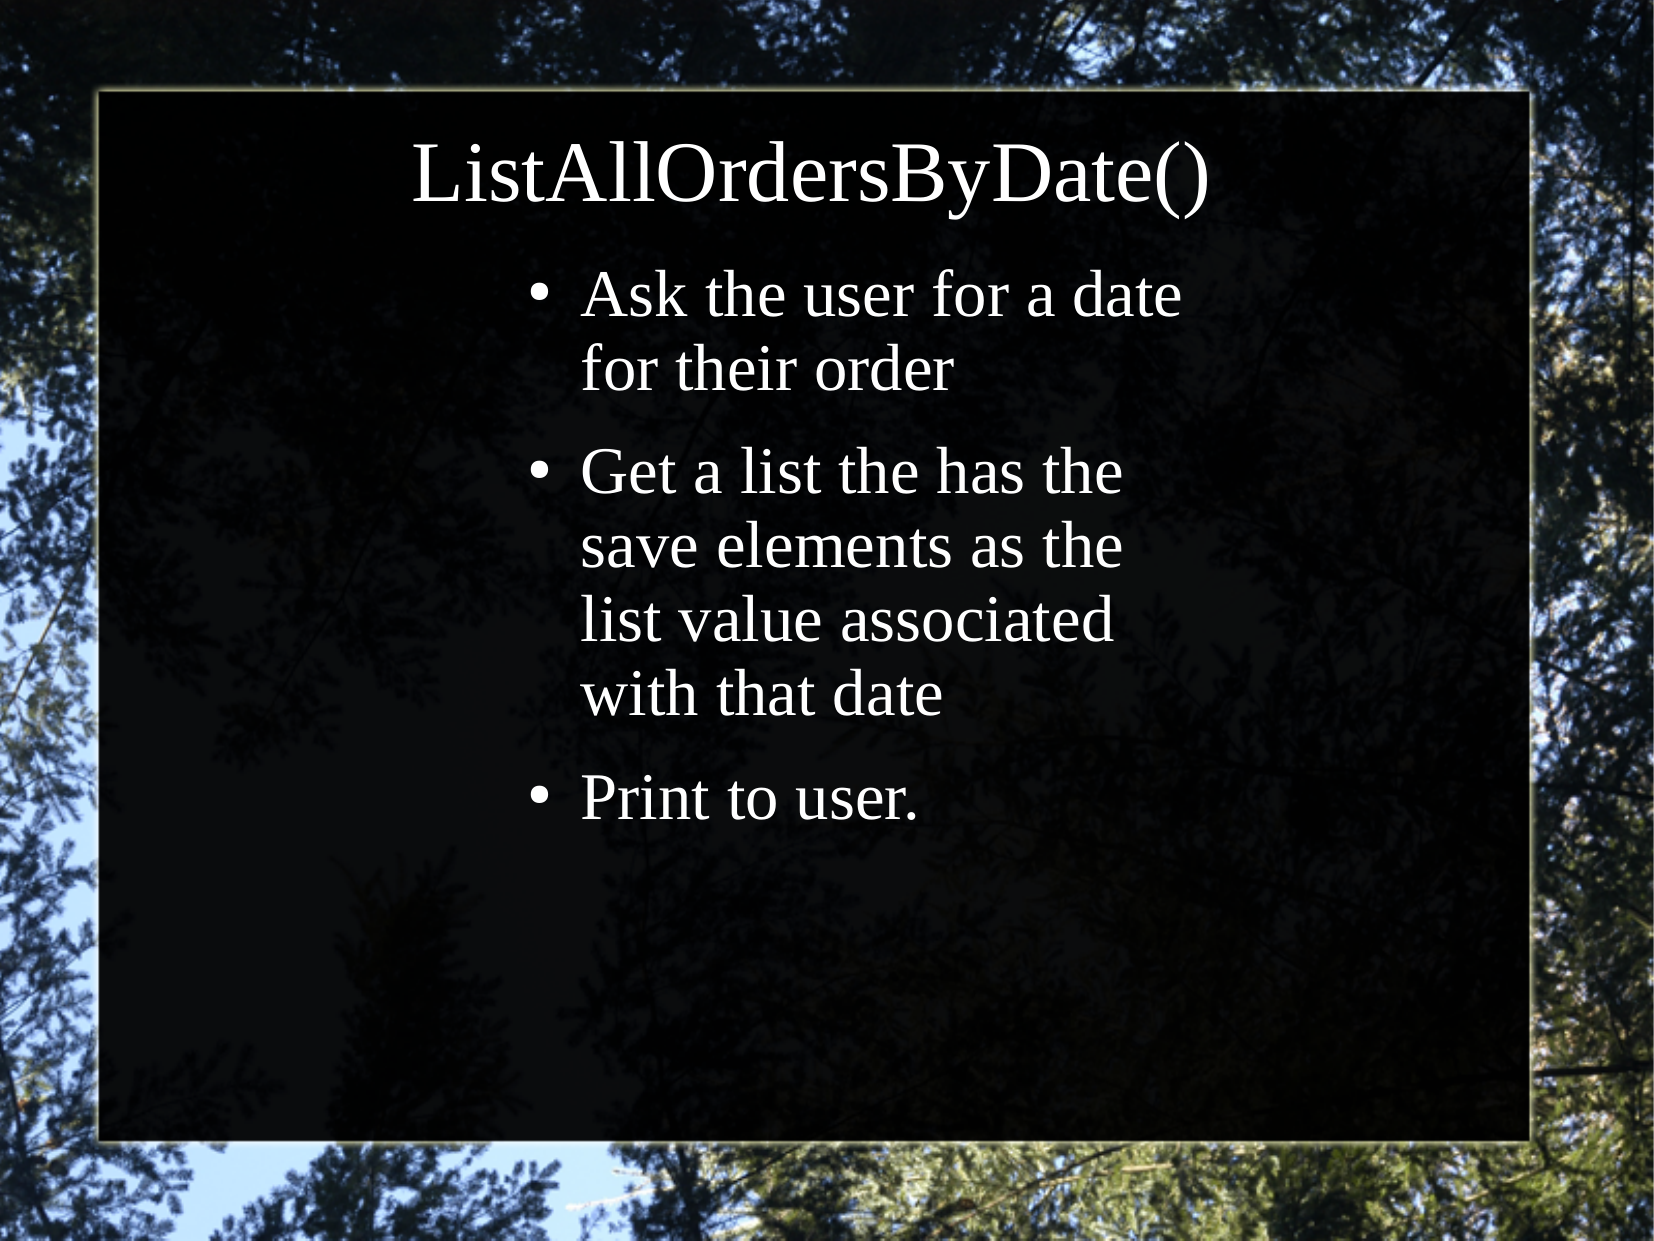

# ListAllOrdersByDate()
Ask the user for a date for their order
Get a list the has the save elements as the list value associated with that date
Print to user.